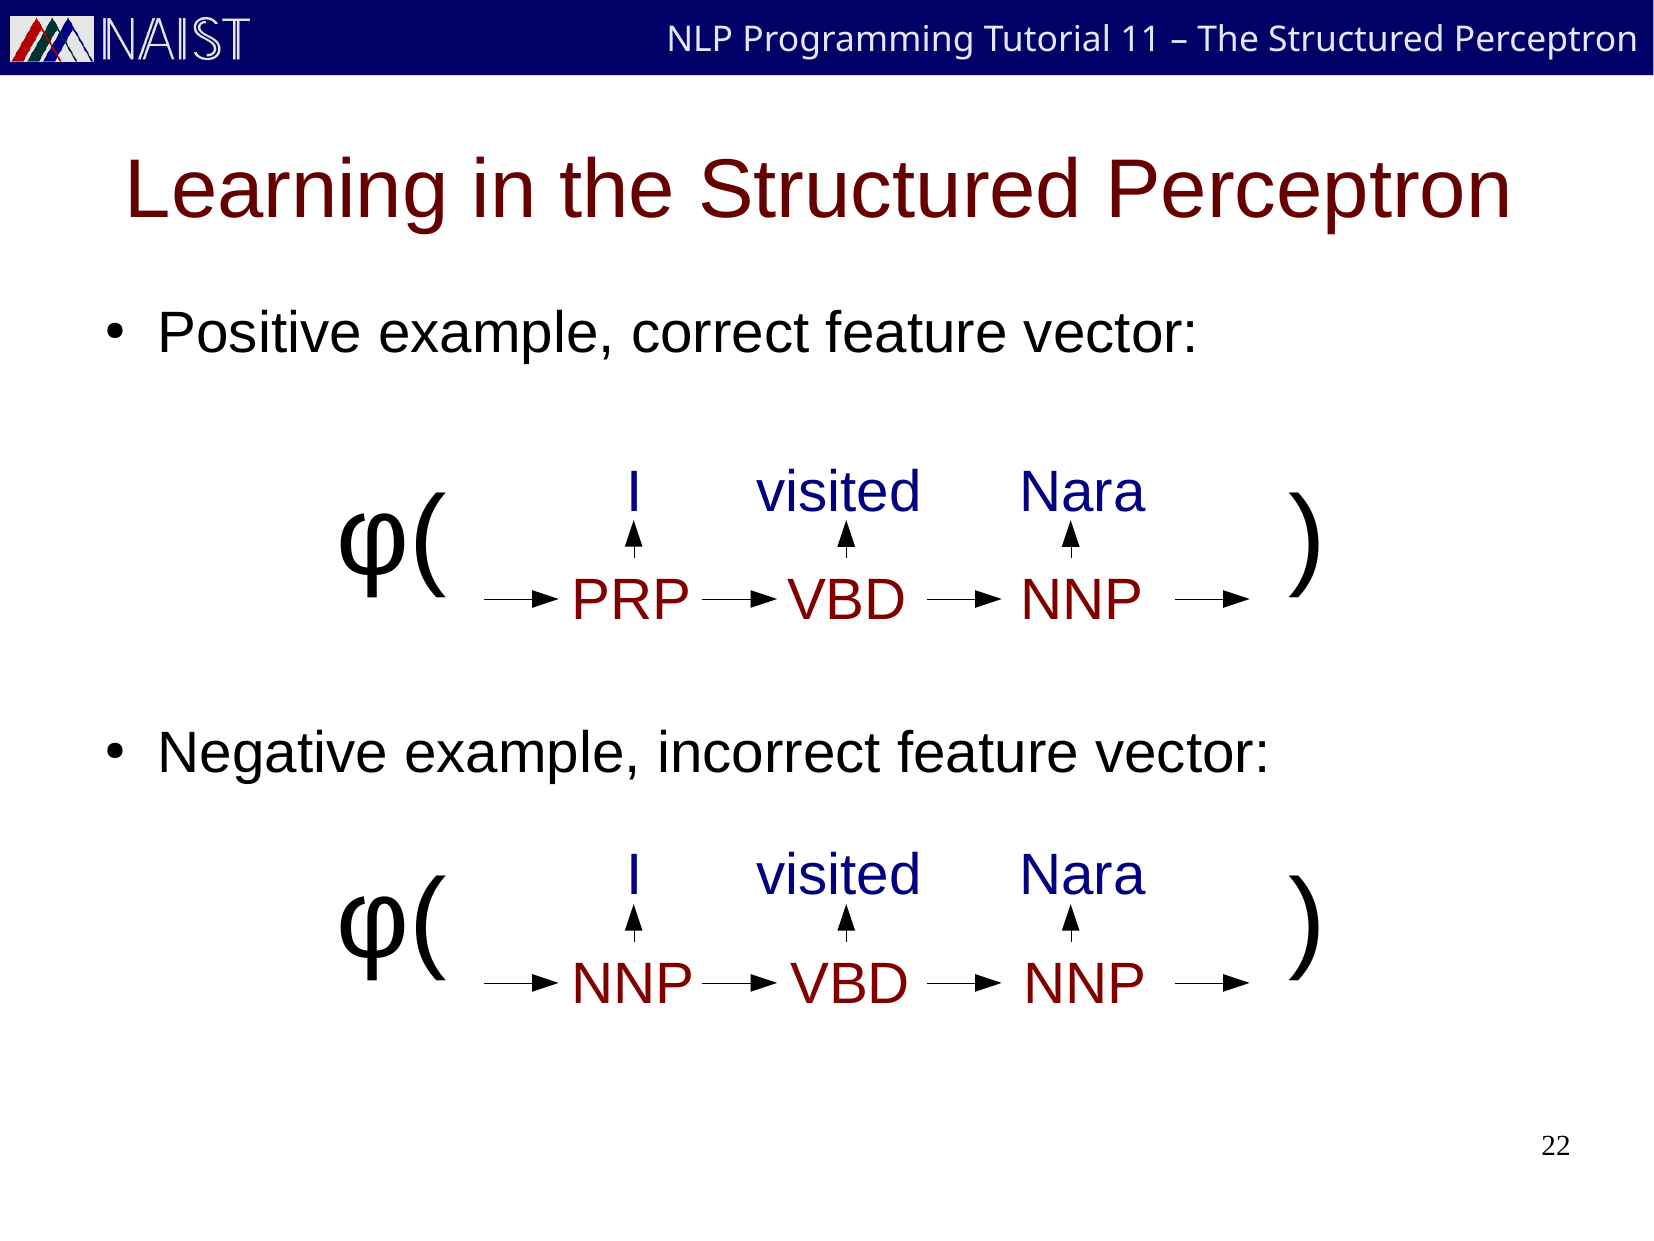

# Learning in the Structured Perceptron
Positive example, correct feature vector:
Negative example, incorrect feature vector:
I visited Nara
φ( )
PRP VBD NNP
I visited Nara
φ( )
NNP VBD NNP
22